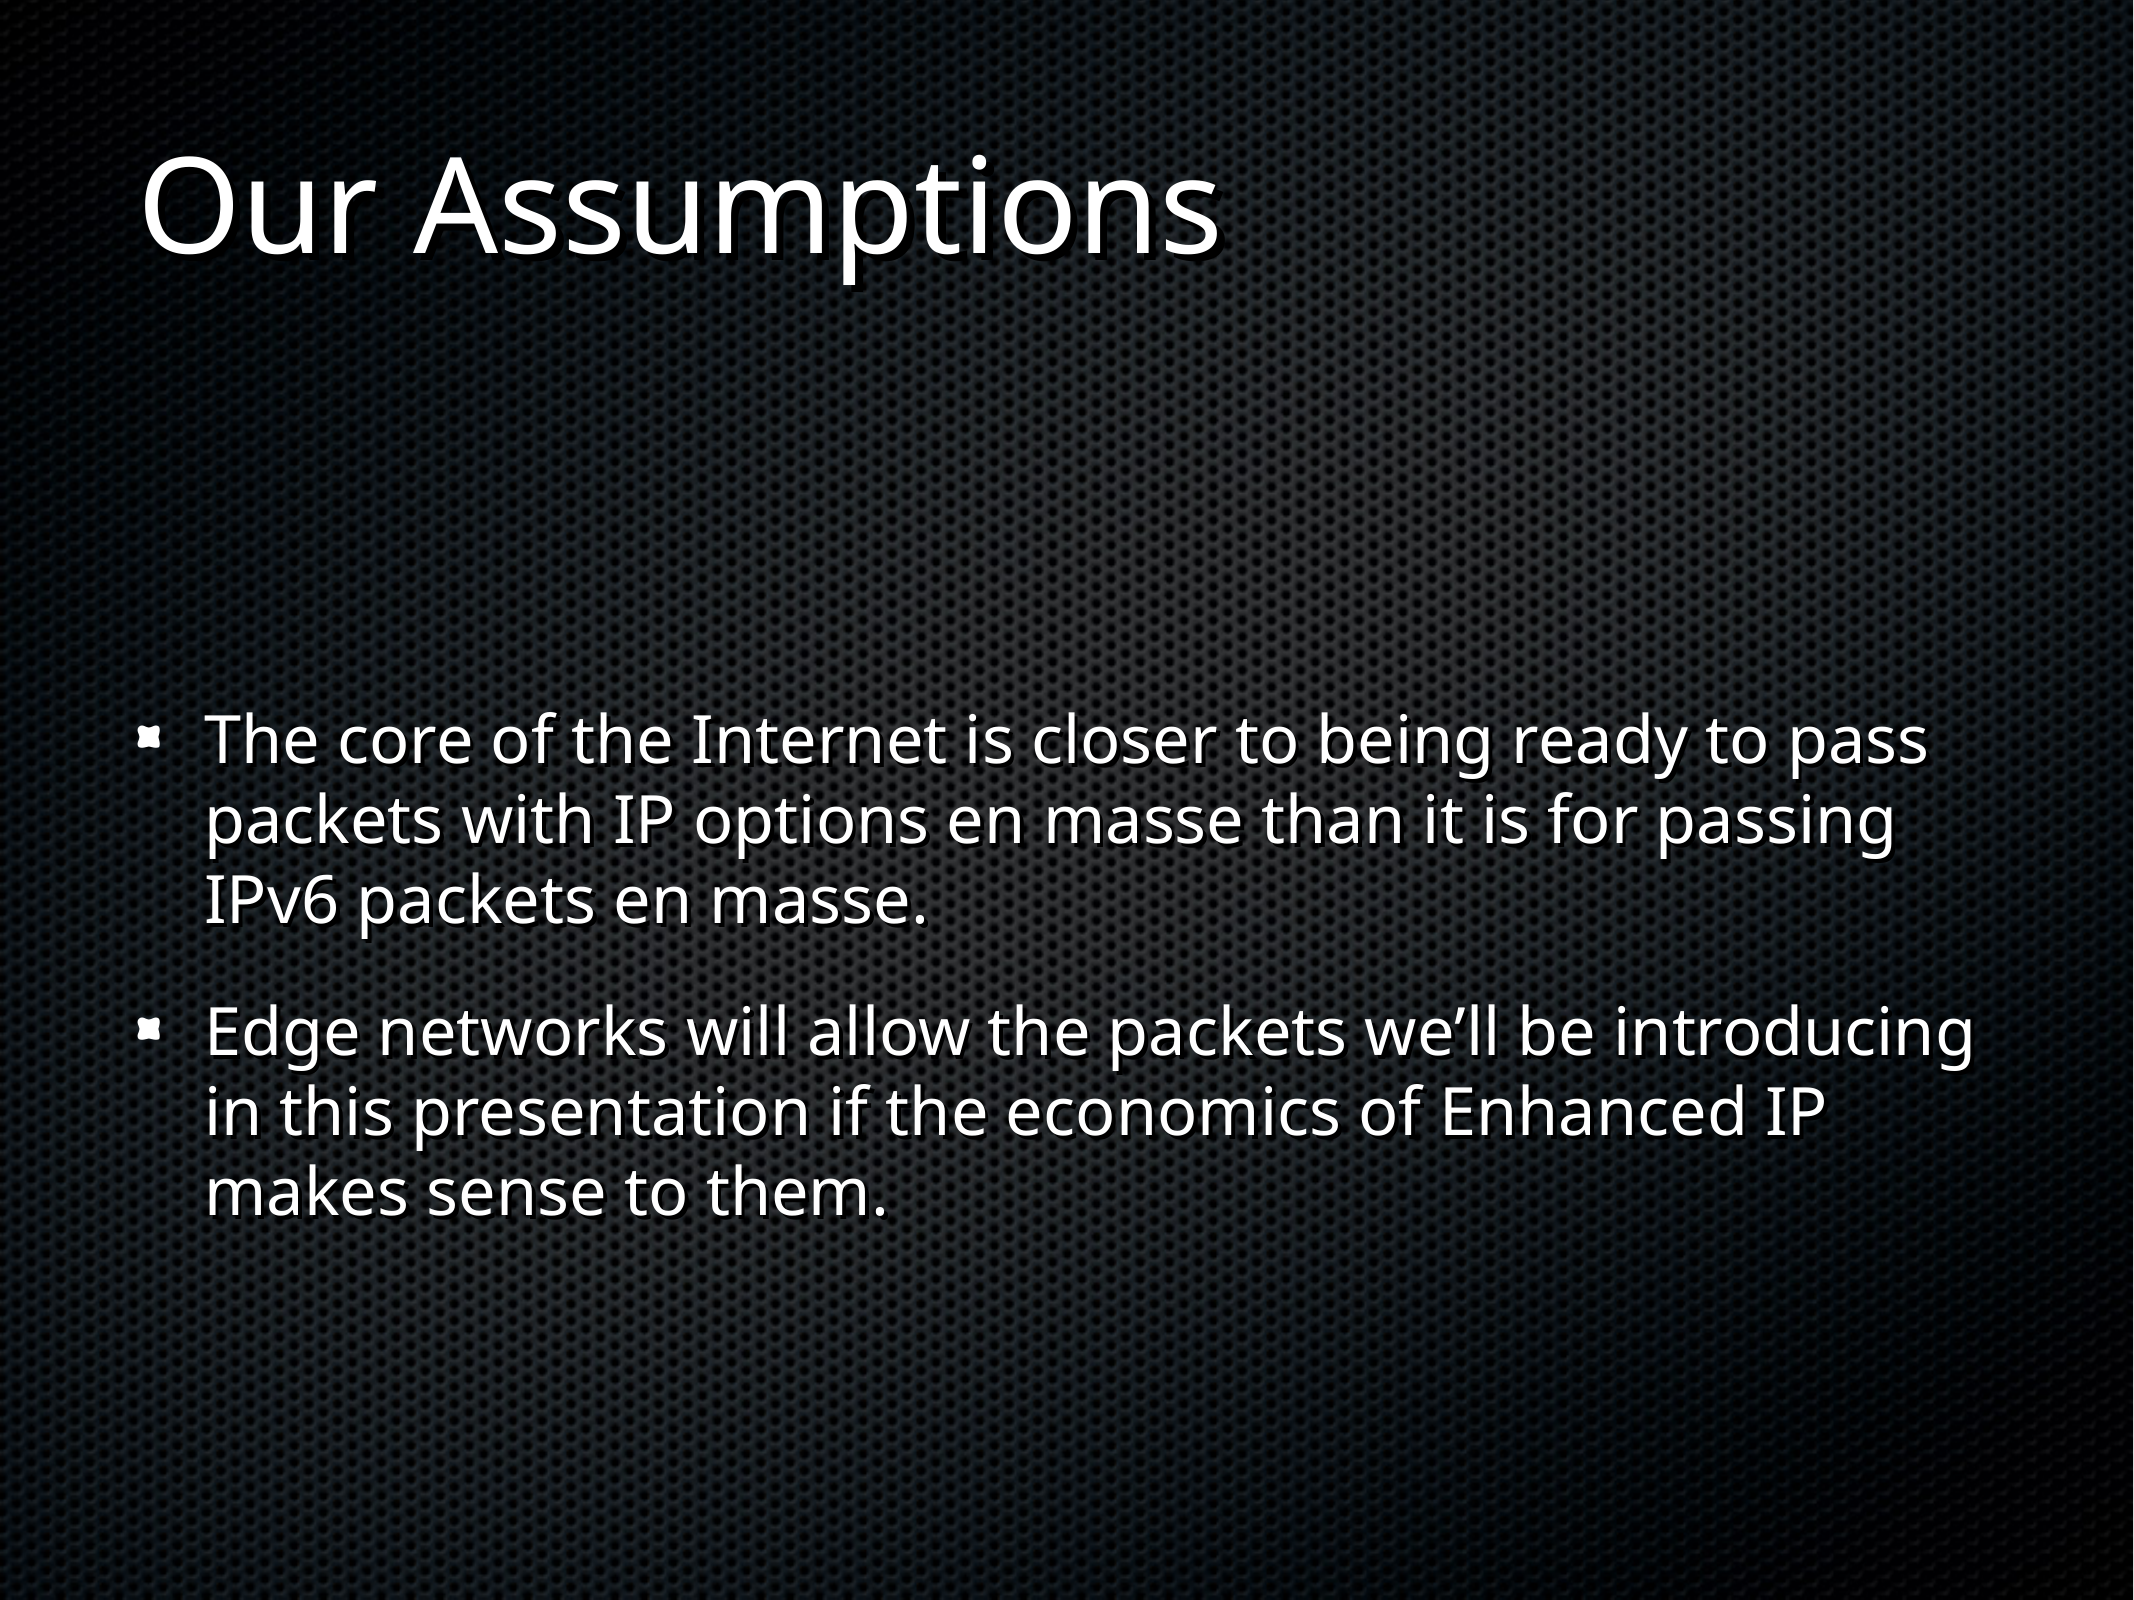

# Our Assumptions
The core of the Internet is closer to being ready to pass packets with IP options en masse than it is for passing IPv6 packets en masse.
Edge networks will allow the packets we’ll be introducing in this presentation if the economics of Enhanced IP makes sense to them.